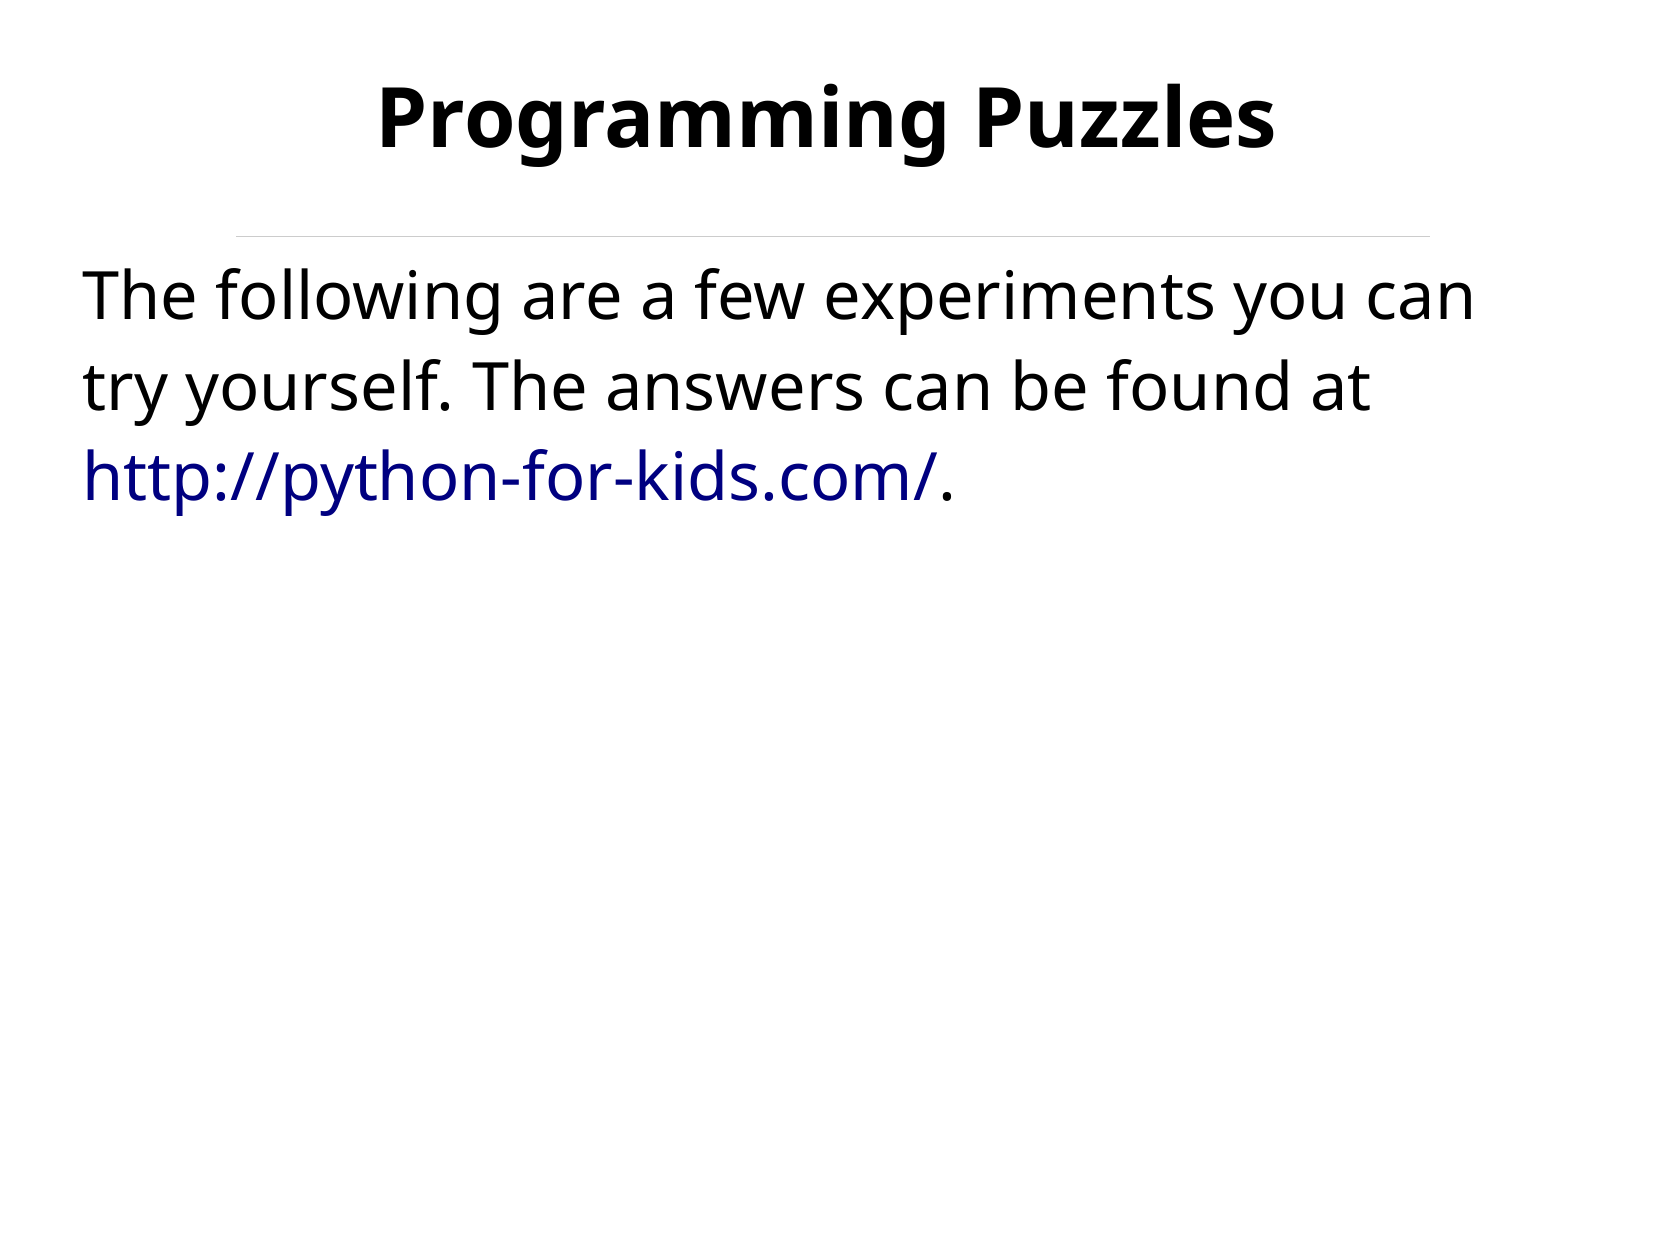

# Programming Puzzles
The following are a few experiments you can try yourself. The answers can be found at http://python-for-kids.com/.